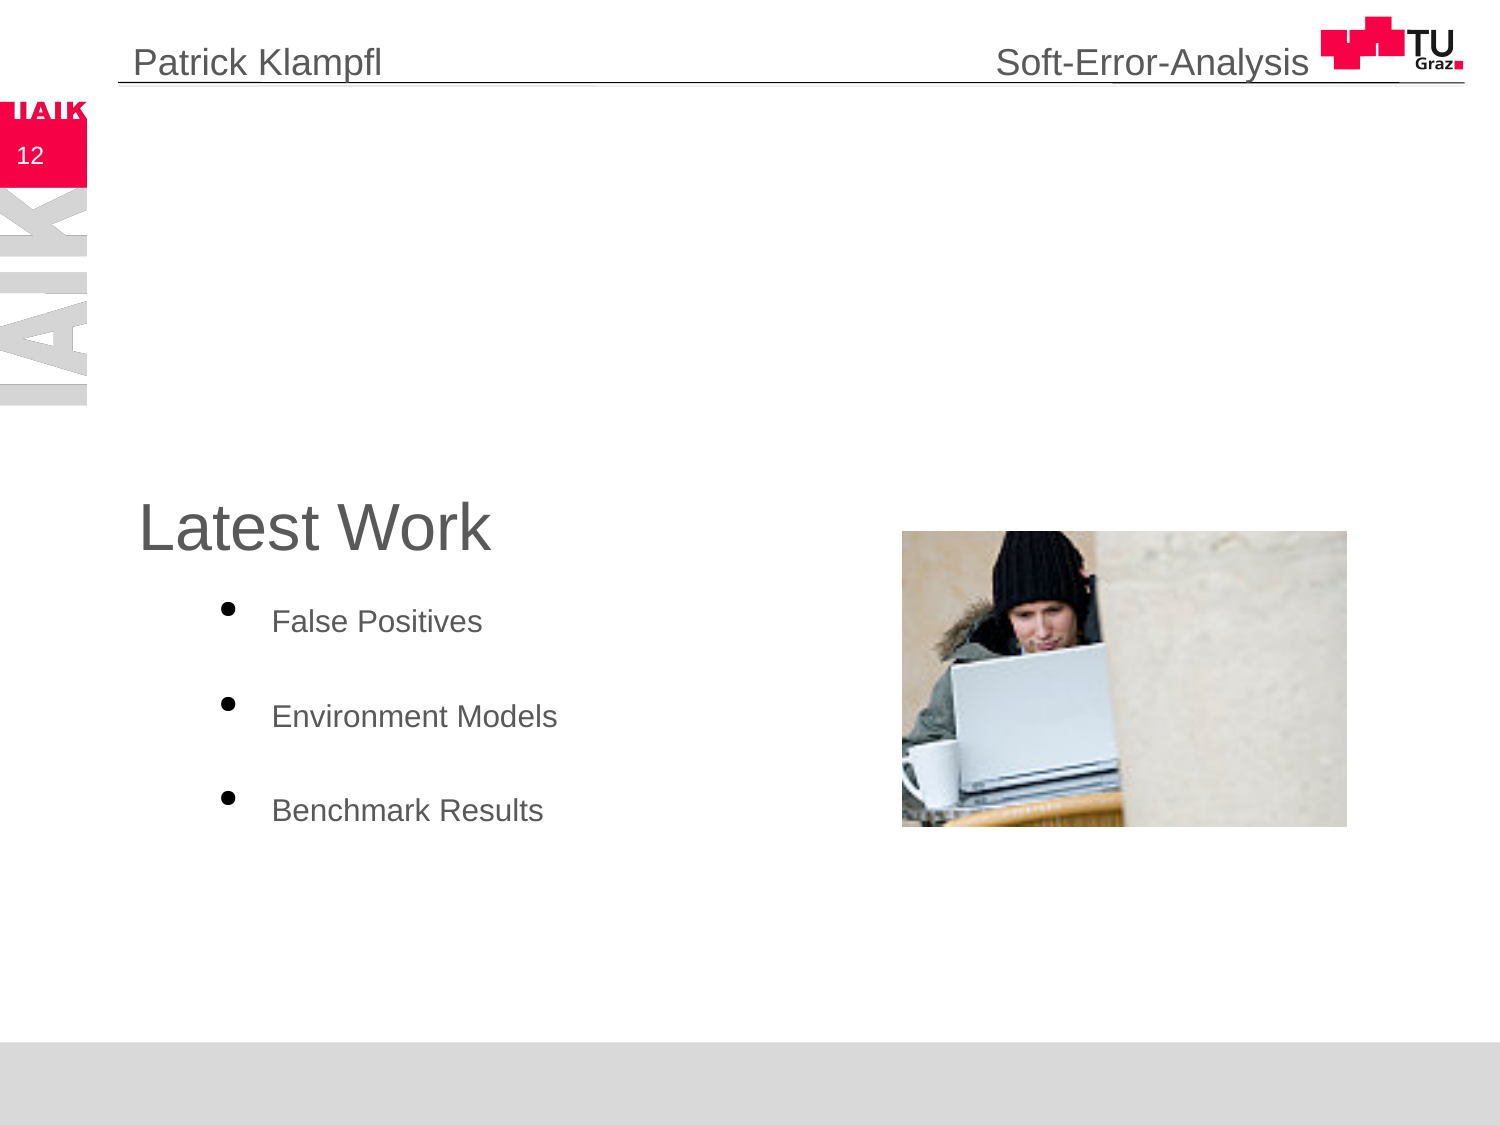

# Latest Work
False Positives
Environment Models
Benchmark Results